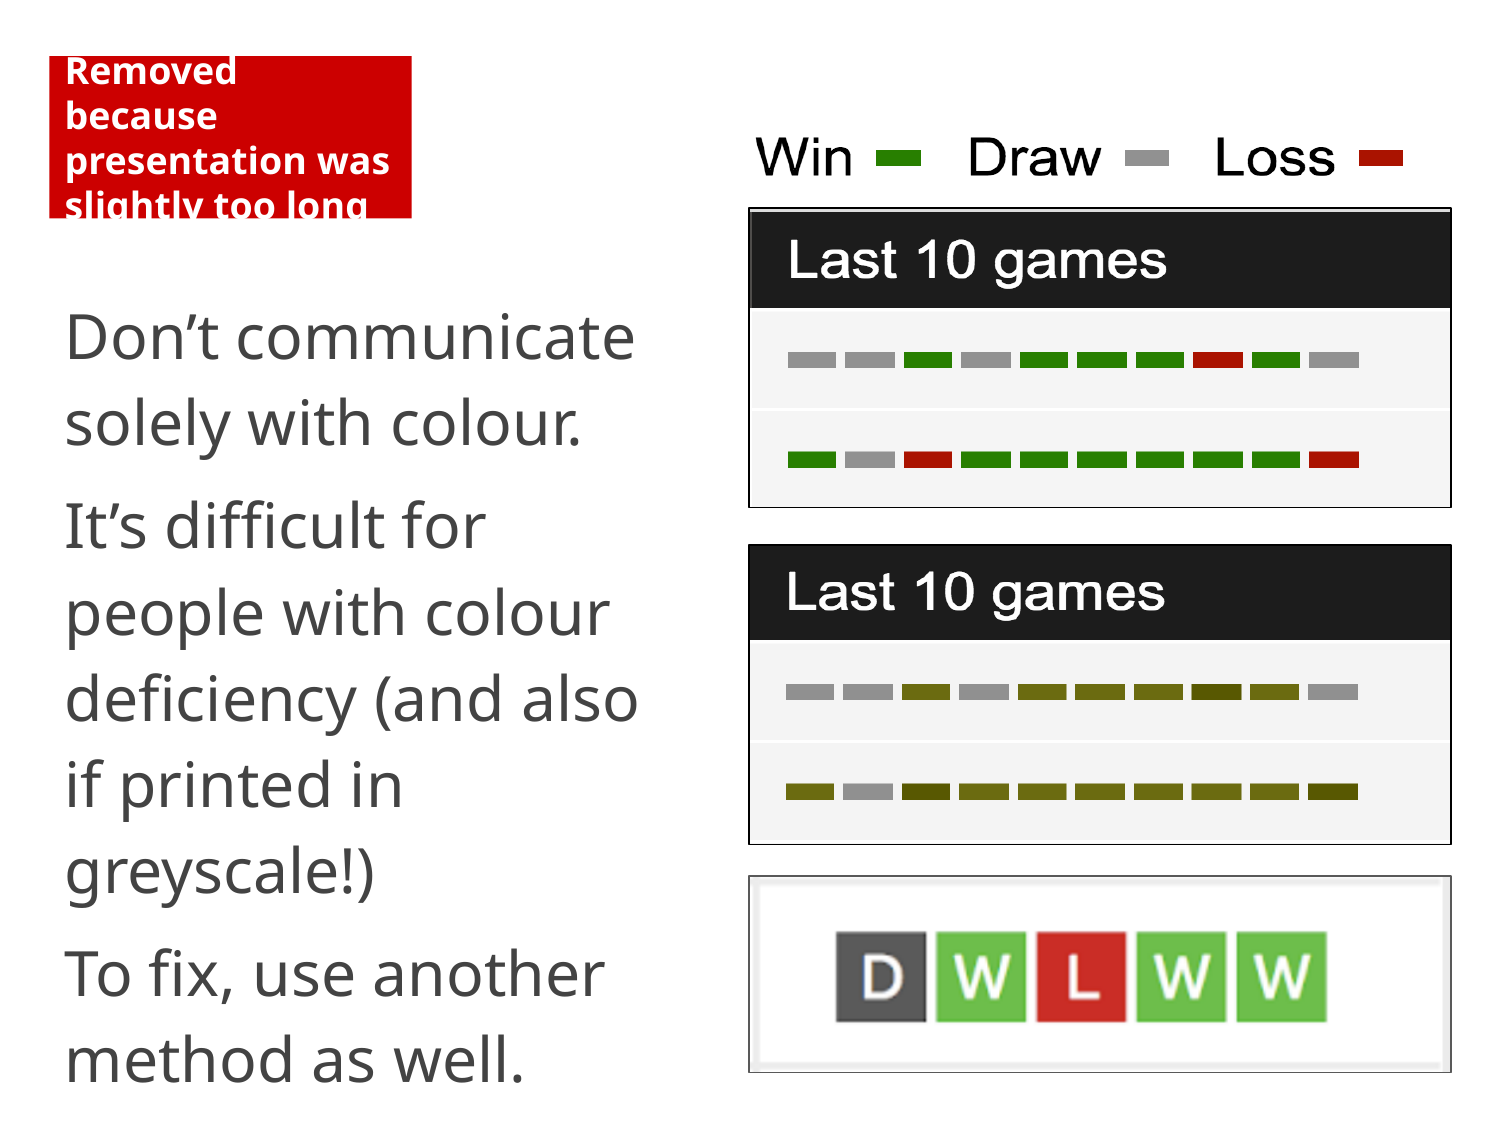

Removed because presentation was slightly too long
# Don’t communicate solely with colour.
It’s difficult for people with colour deficiency (and also if printed in greyscale!)
To fix, use another method as well.
1.4.1 Use of Colour (A)